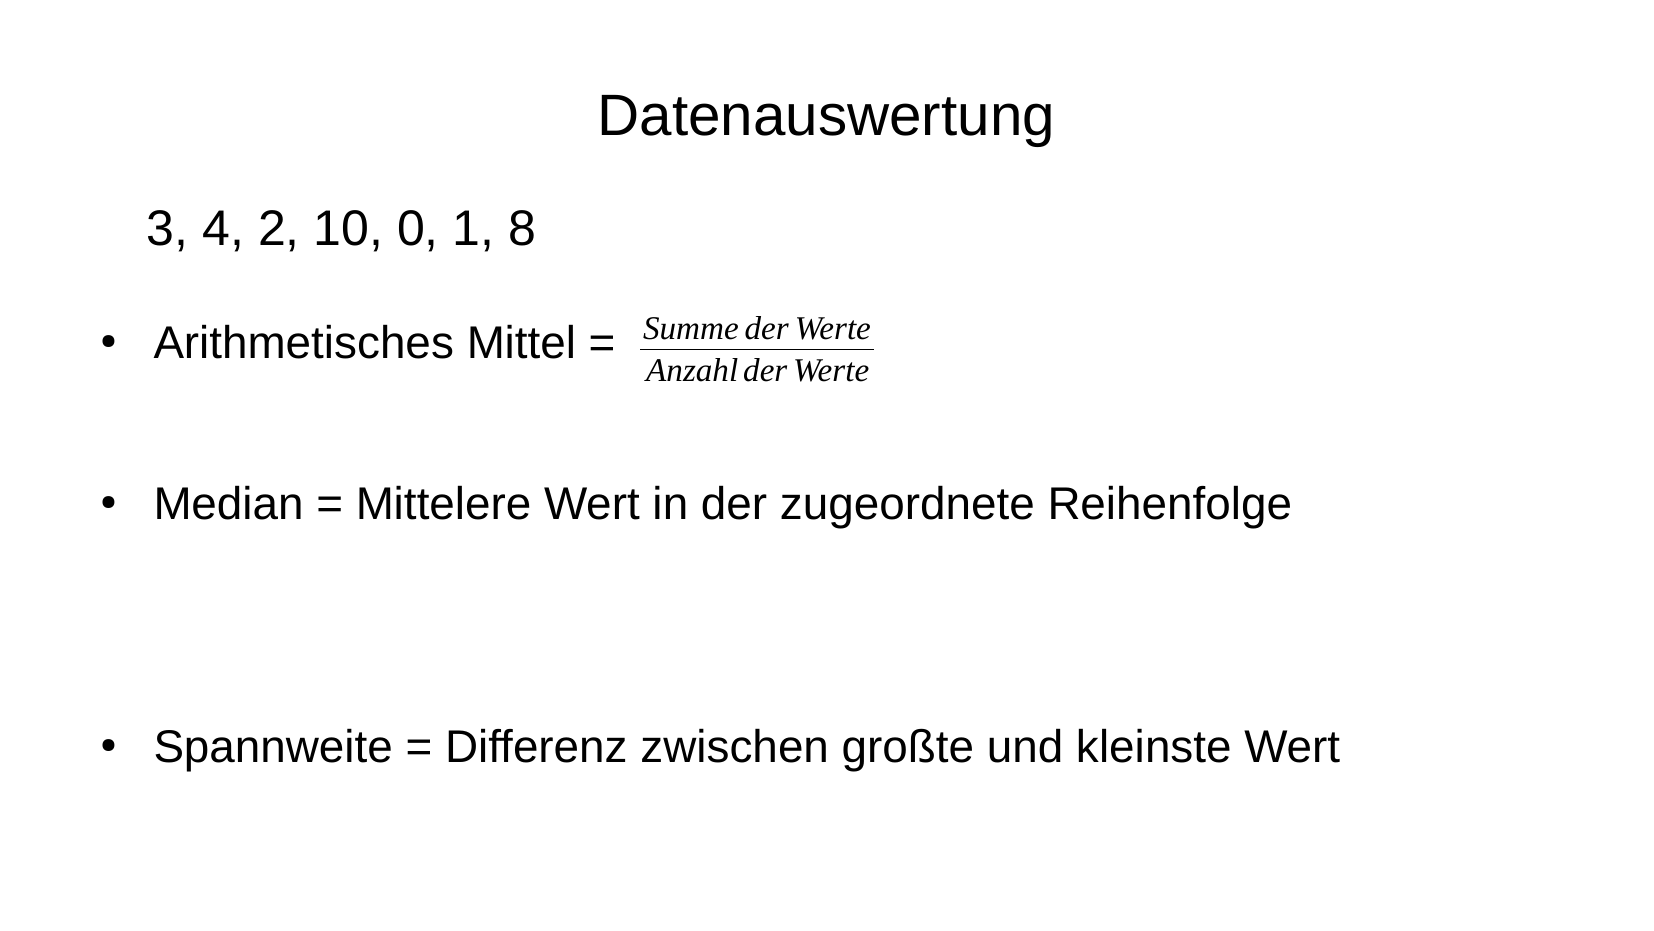

# Datenauswertung
 3, 4, 2, 10, 0, 1, 8
Arithmetisches Mittel =
Median = Mittelere Wert in der zugeordnete Reihenfolge
Spannweite = Differenz zwischen großte und kleinste Wert